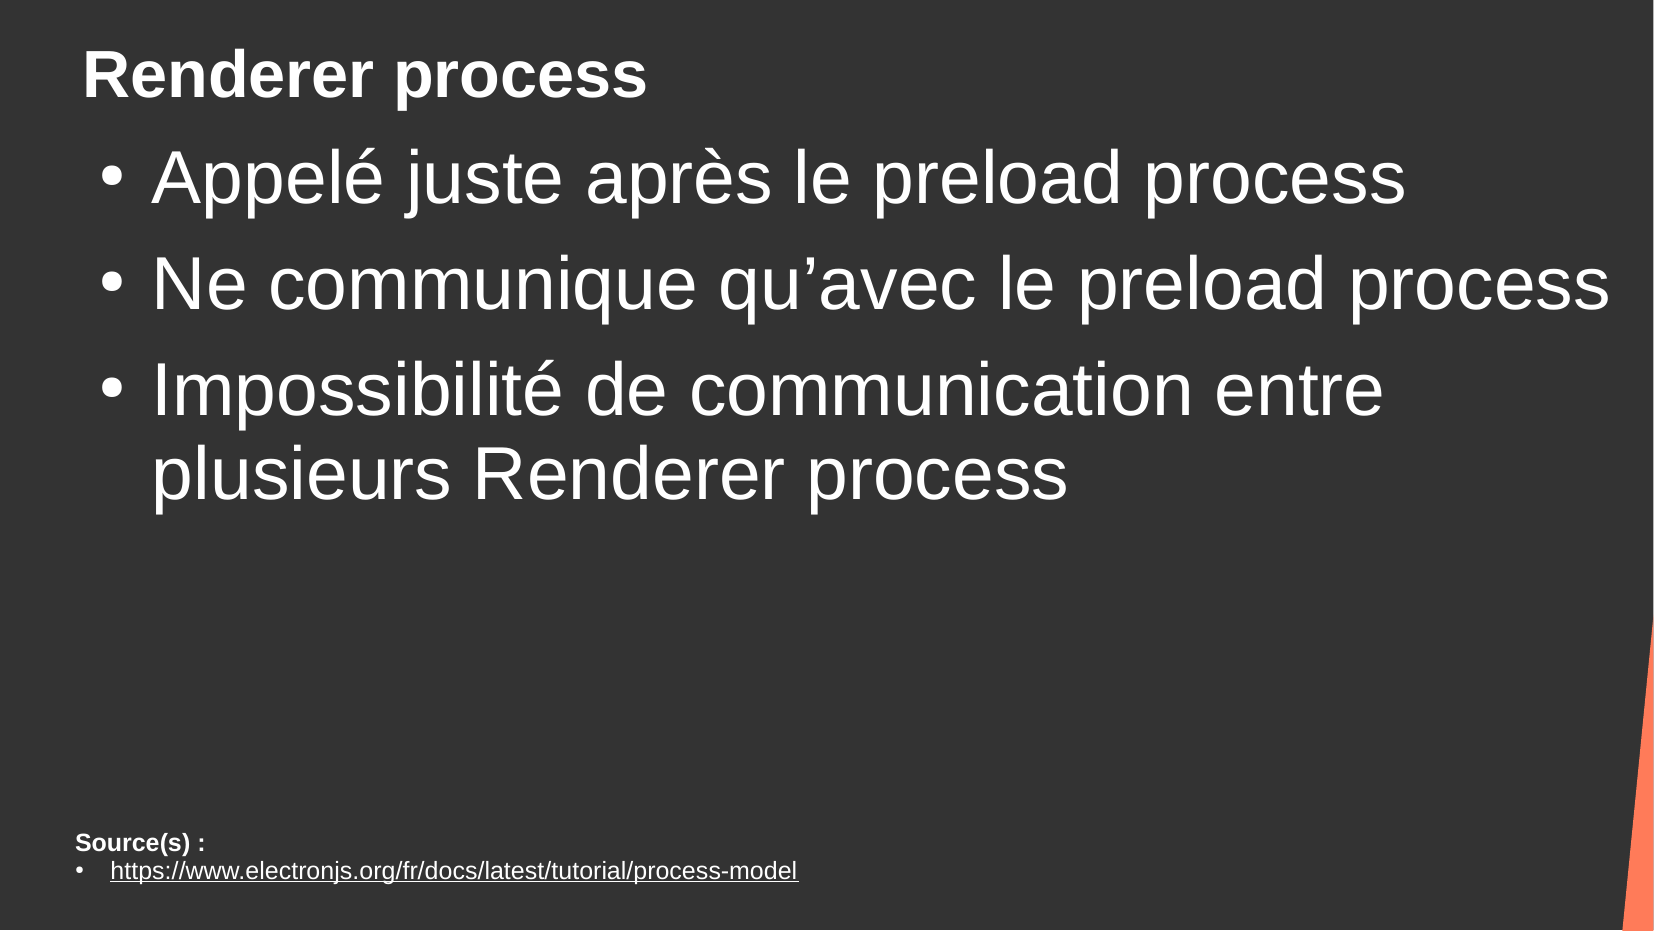

# Renderer process
Appelé juste après le preload process
Ne communique qu’avec le preload process
Impossibilité de communication entre plusieurs Renderer process
Source(s) :
https://www.electronjs.org/fr/docs/latest/tutorial/process-model